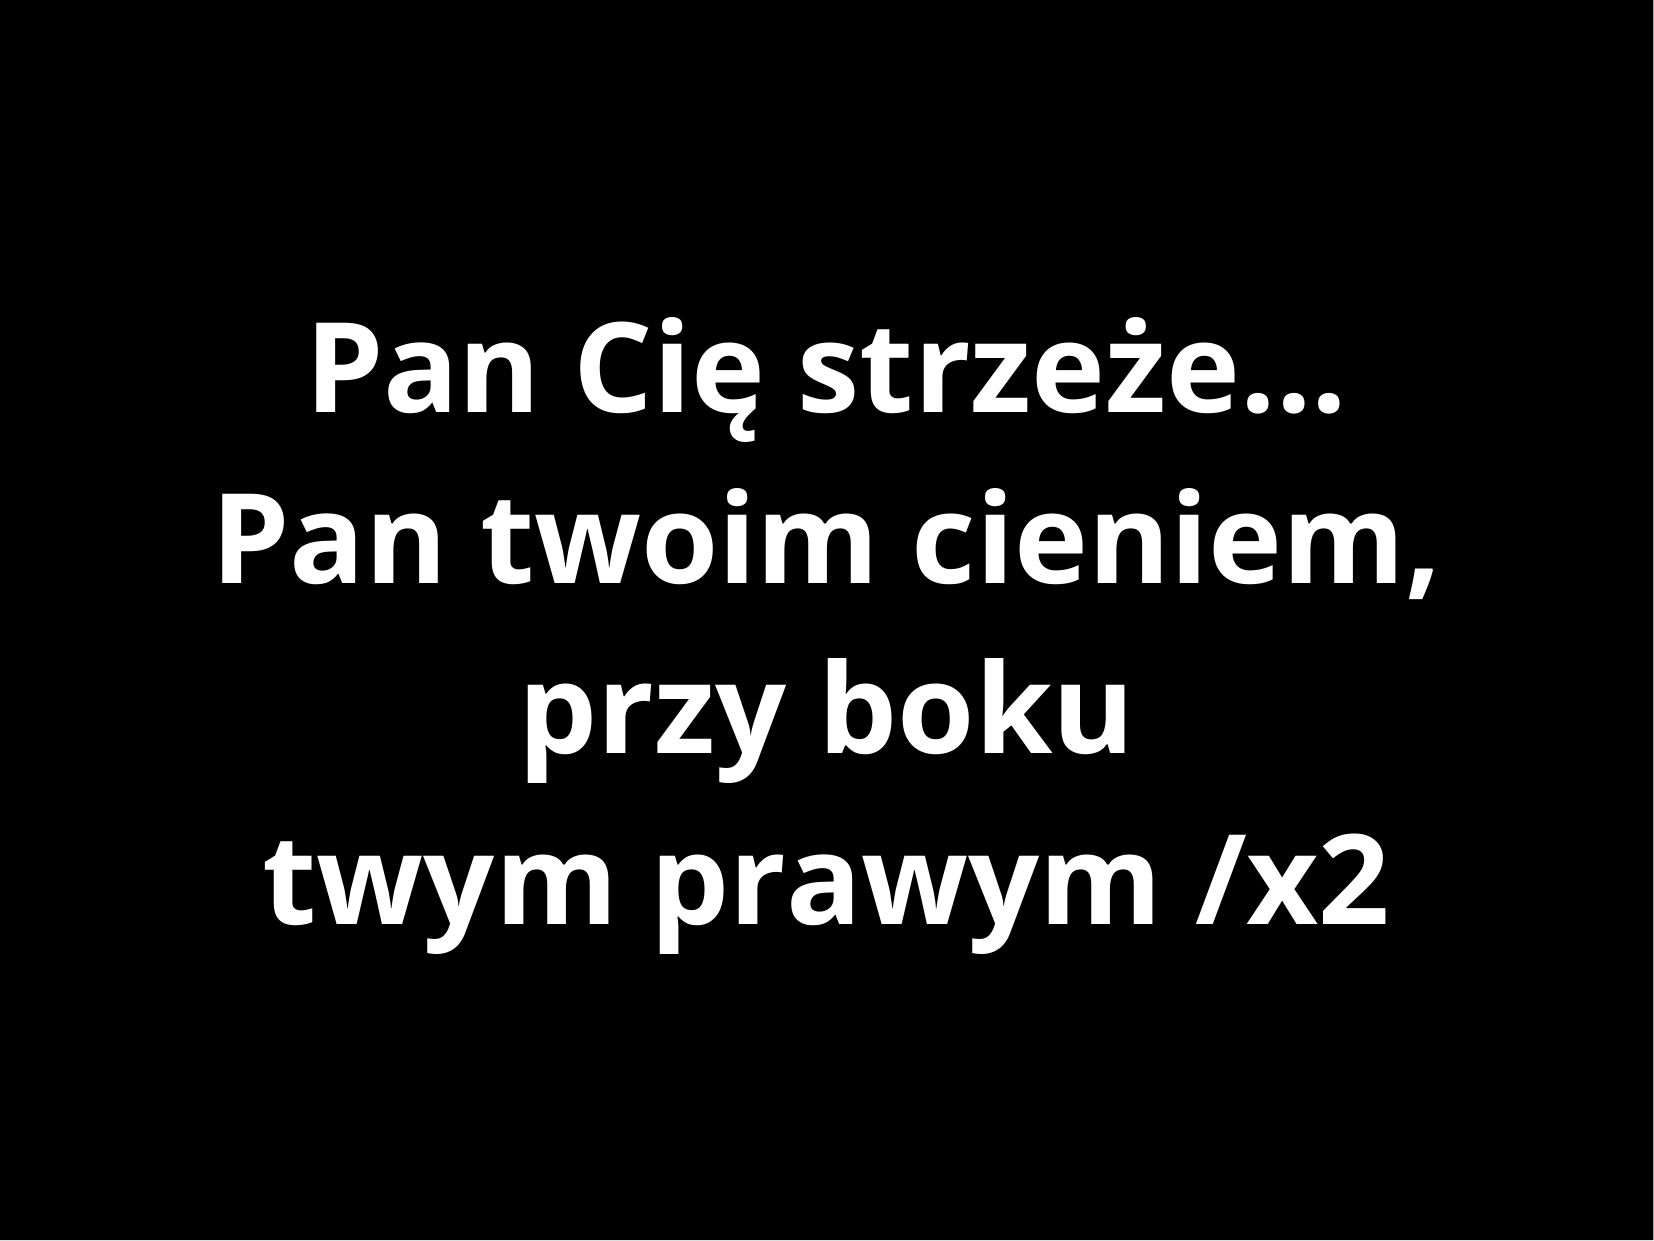

# Pan Cię strzeże... Pan twoim cieniem, przy boku twym prawym /x2